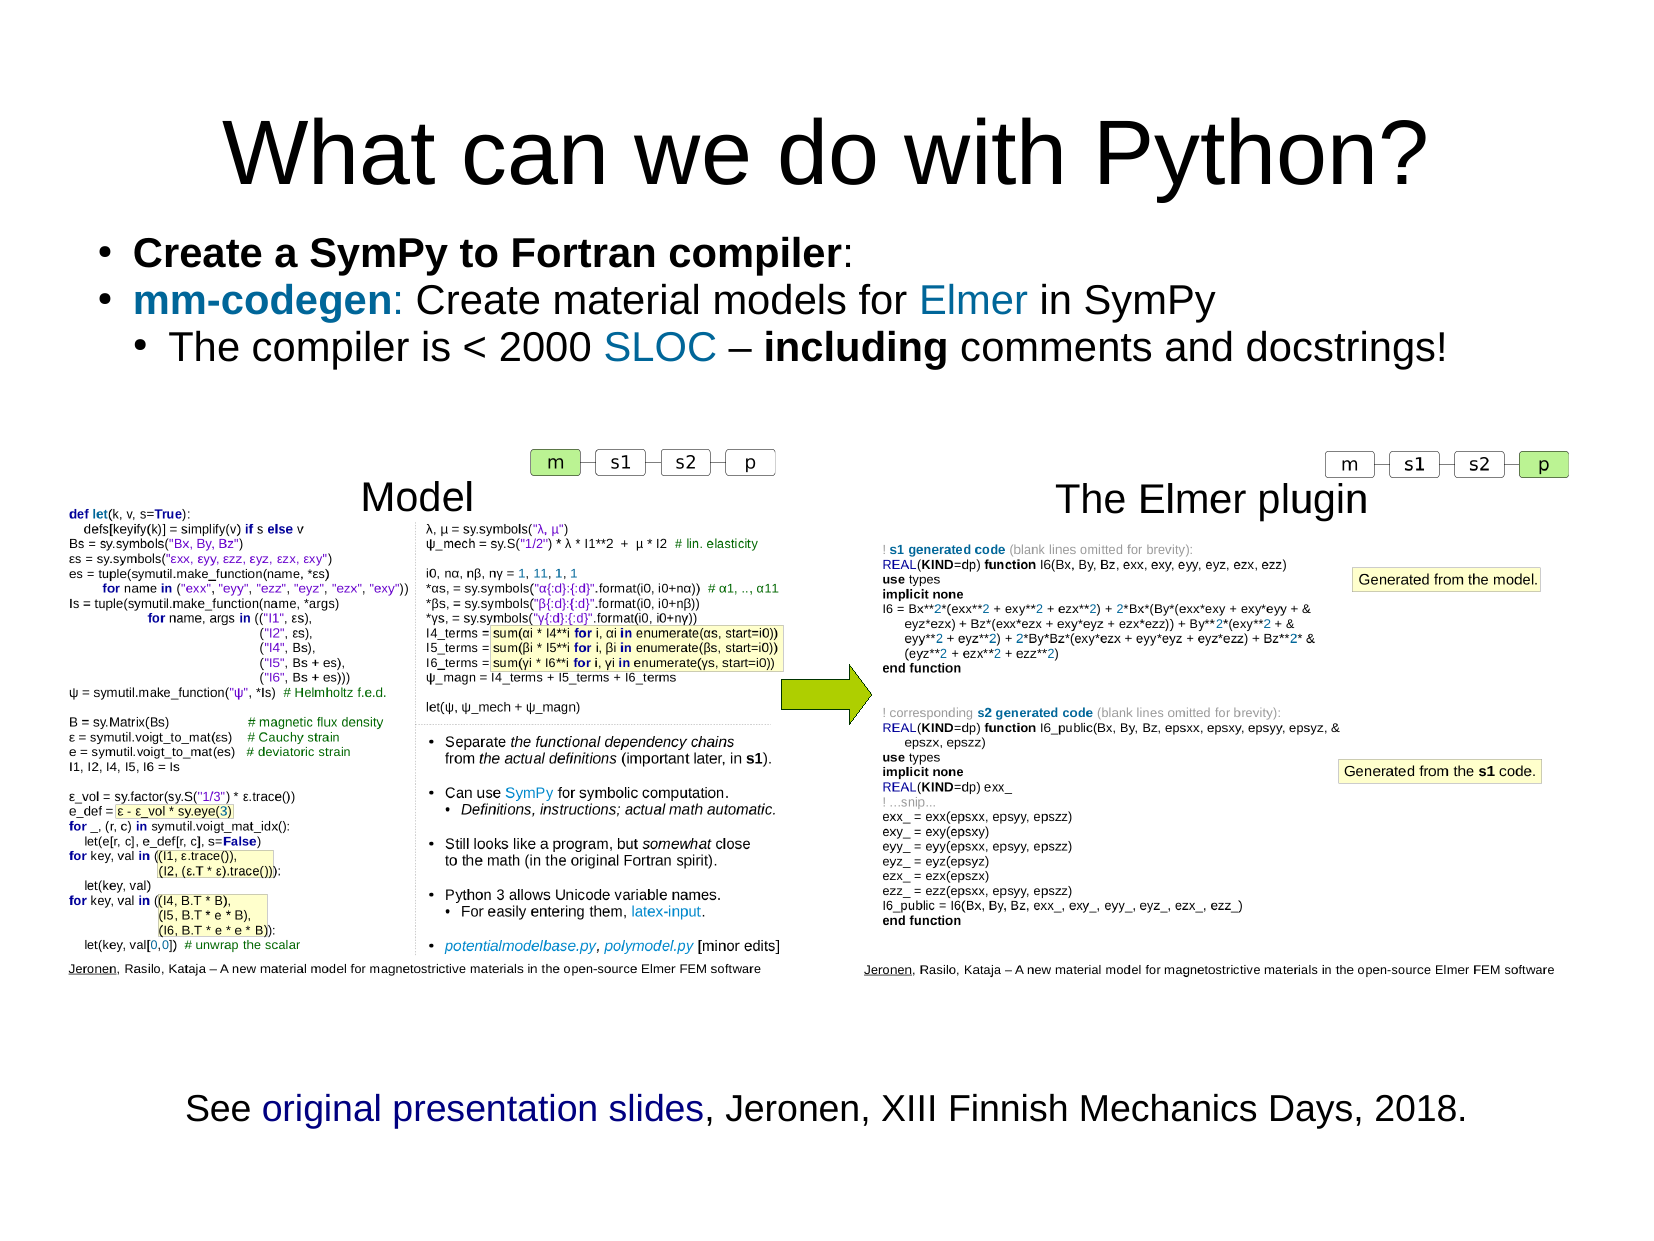

# What can we do with Python?
Create a SymPy to Fortran compiler:
mm-codegen: Create material models for Elmer in SymPy
The compiler is < 2000 SLOC – including comments and docstrings!
See original presentation slides, Jeronen, XIII Finnish Mechanics Days, 2018.